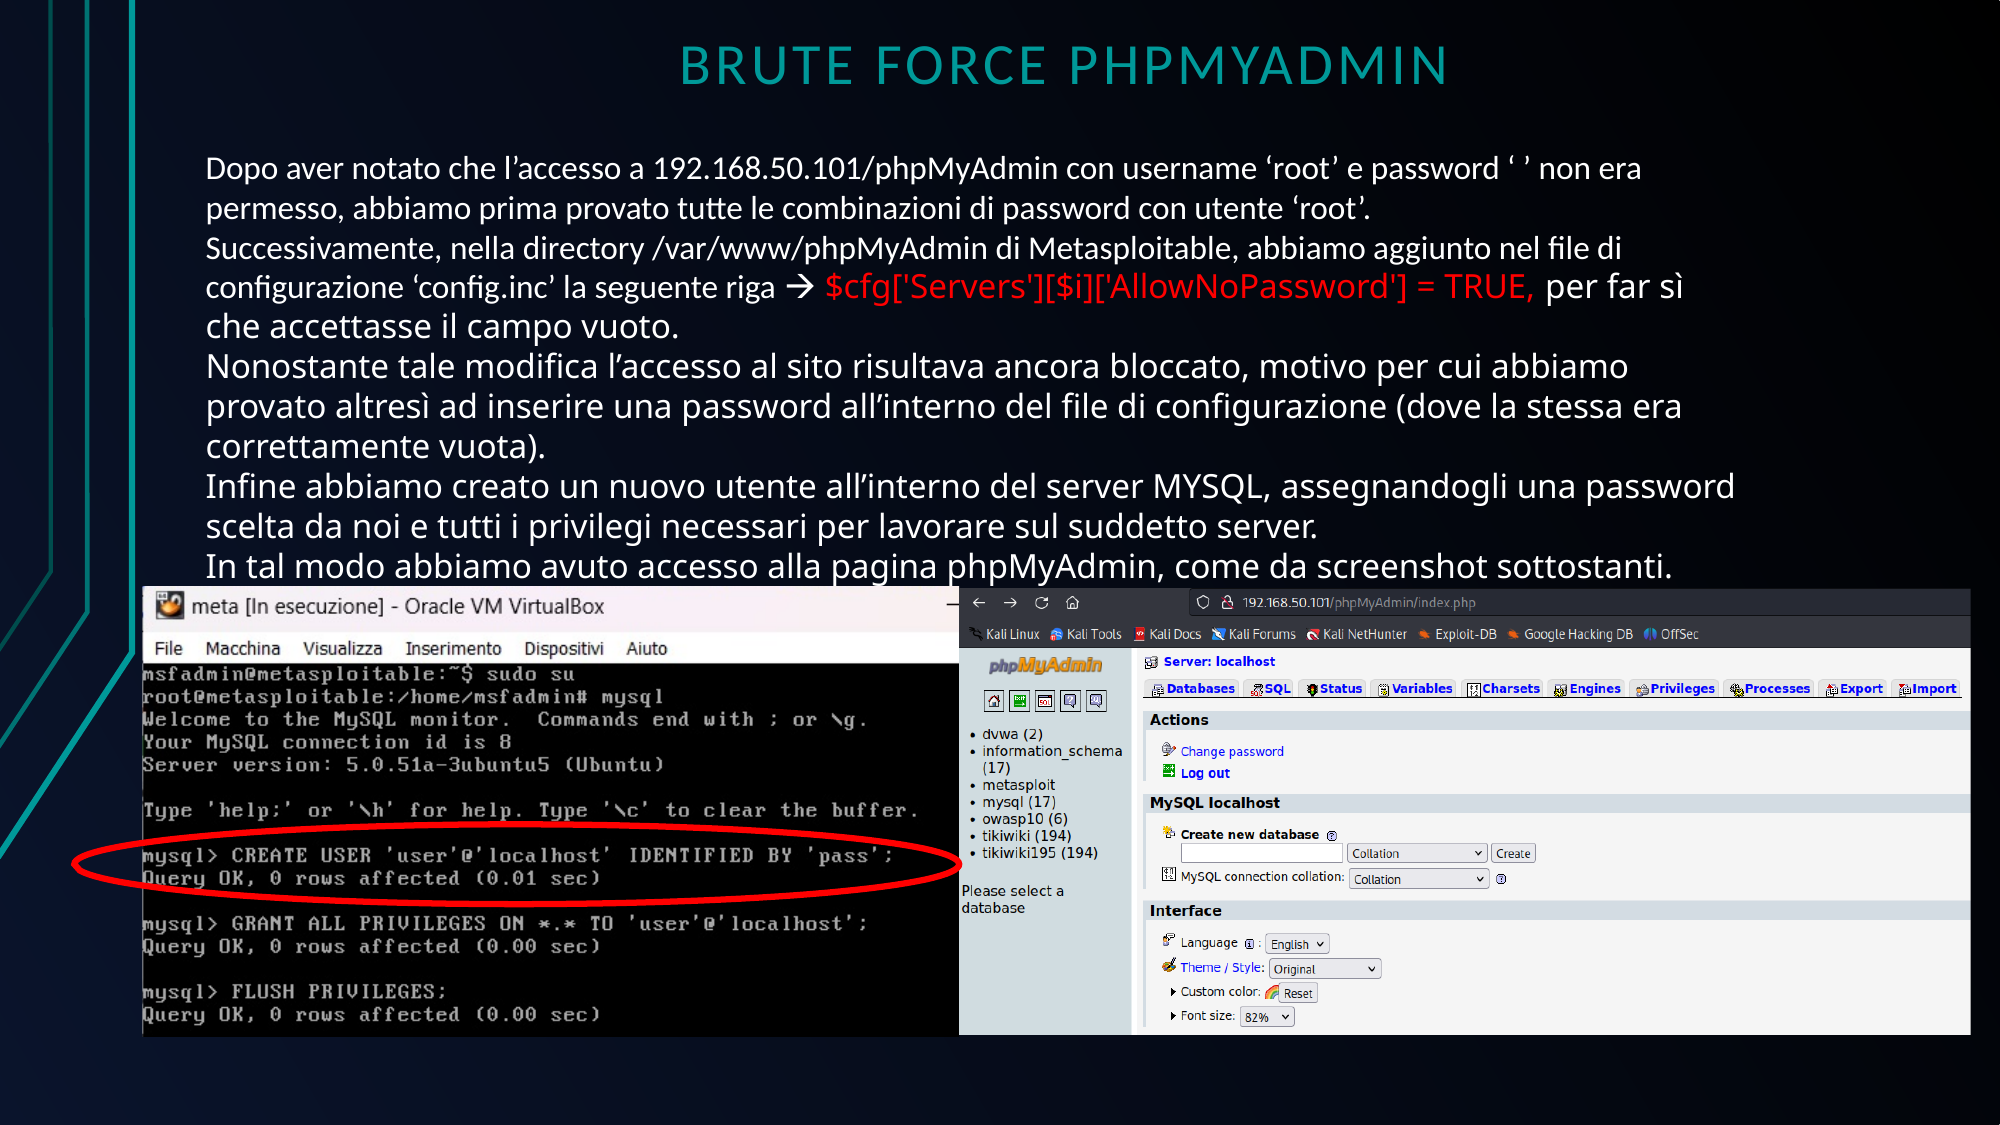

# Brute force phpmyadmin
Dopo aver notato che l’accesso a 192.168.50.101/phpMyAdmin con username ‘root’ e password ‘ ’ non era permesso, abbiamo prima provato tutte le combinazioni di password con utente ‘root’.
Successivamente, nella directory /var/www/phpMyAdmin di Metasploitable, abbiamo aggiunto nel file di configurazione ‘config.inc’ la seguente riga  $cfg['Servers'][$i]['AllowNoPassword'] = TRUE, per far sì che accettasse il campo vuoto.
Nonostante tale modifica l’accesso al sito risultava ancora bloccato, motivo per cui abbiamo provato altresì ad inserire una password all’interno del file di configurazione (dove la stessa era correttamente vuota).
Infine abbiamo creato un nuovo utente all’interno del server MYSQL, assegnandogli una password scelta da noi e tutti i privilegi necessari per lavorare sul suddetto server.
In tal modo abbiamo avuto accesso alla pagina phpMyAdmin, come da screenshot sottostanti.